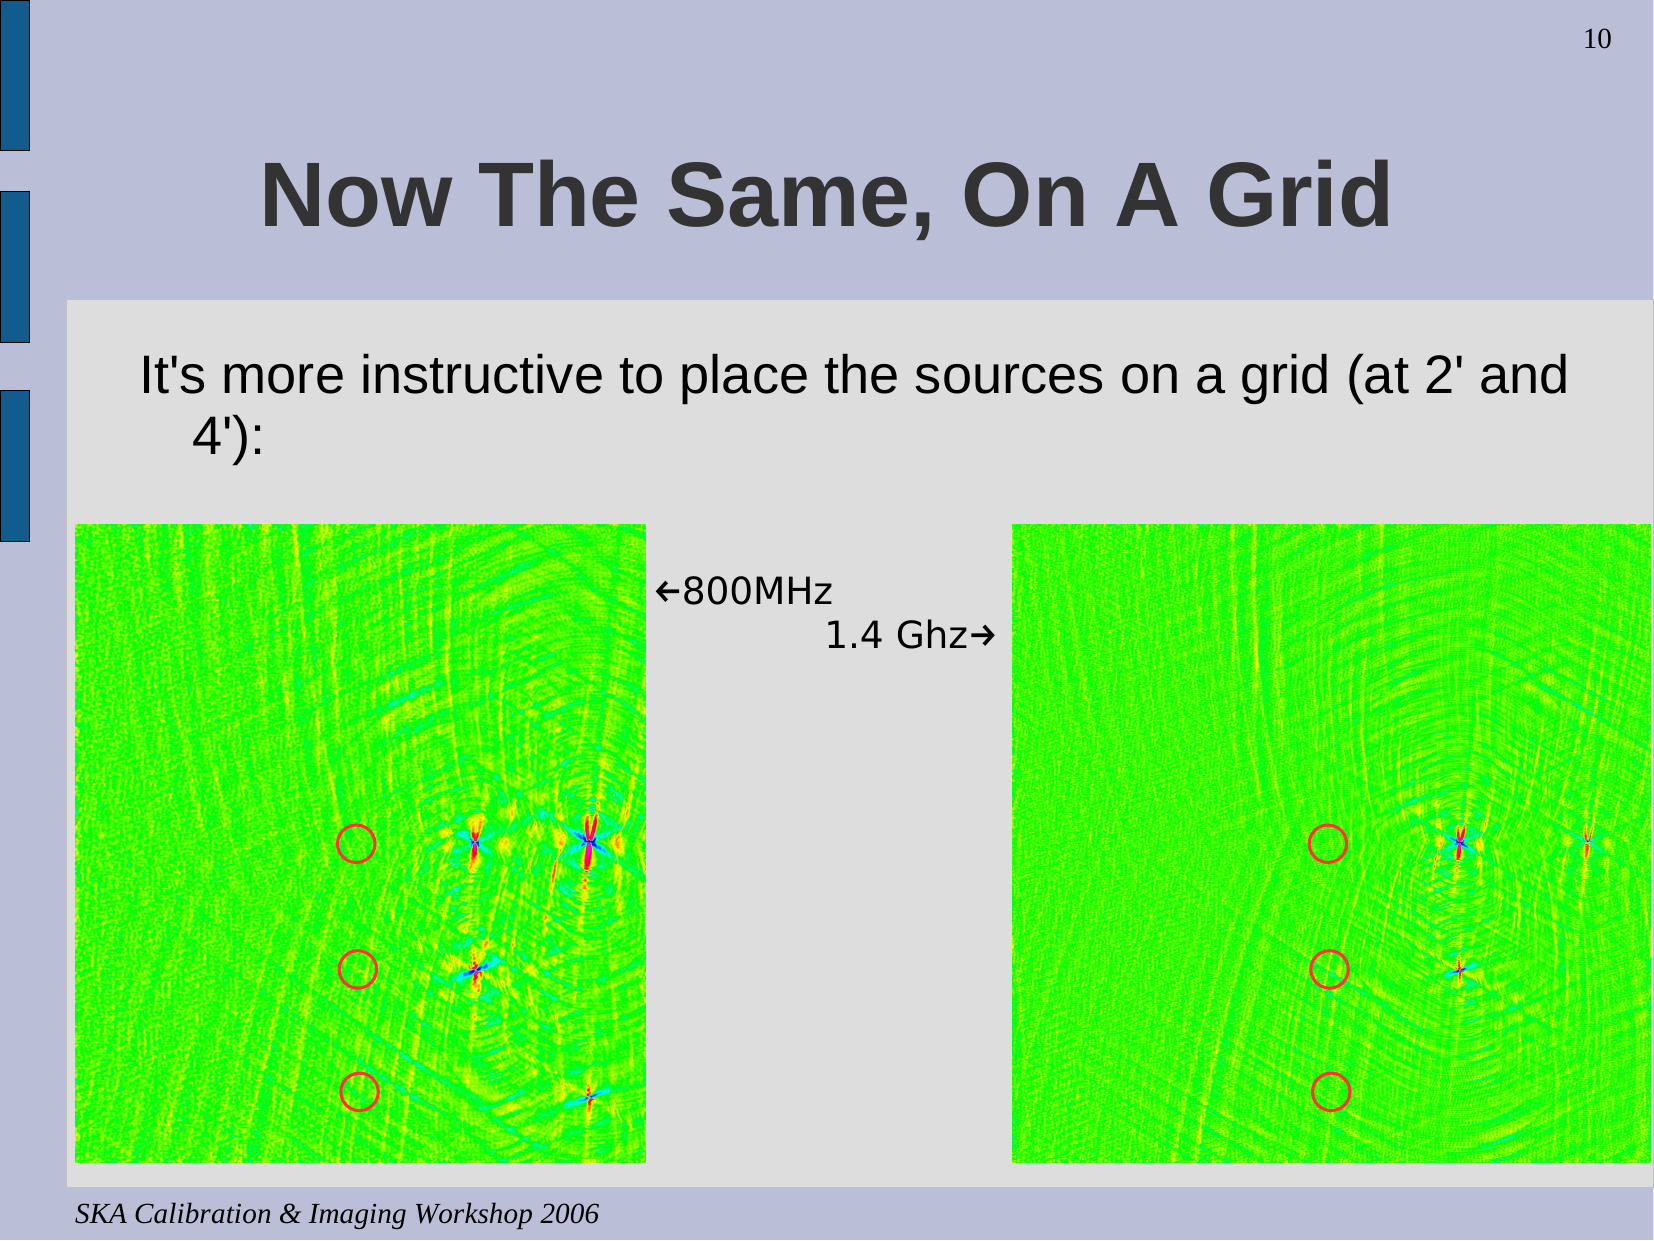

10
# Now The Same, On A Grid
It's more instructive to place the sources on a grid (at 2' and 4'):
←800MHz
1.4 Ghz→
SKA Calibration & Imaging Workshop 2006